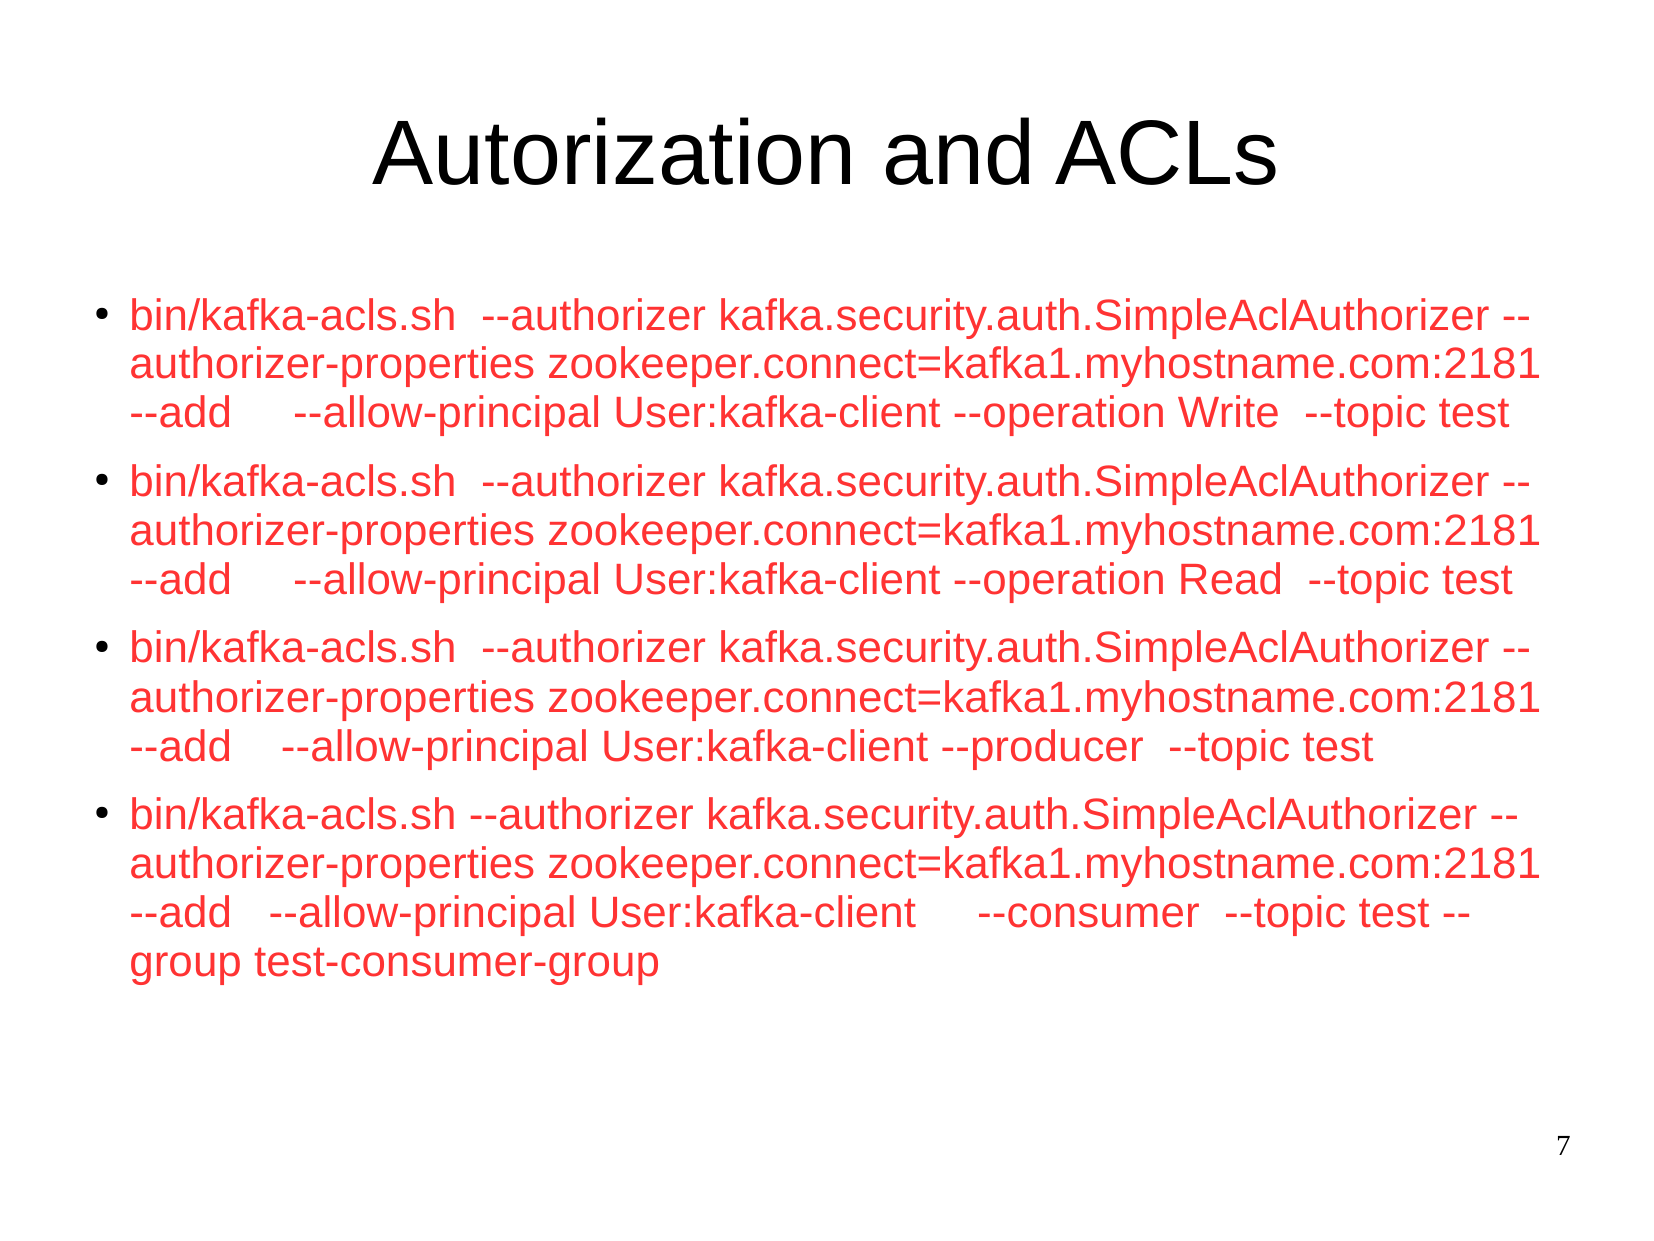

# Autorization and ACLs
bin/kafka-acls.sh --authorizer kafka.security.auth.SimpleAclAuthorizer --authorizer-properties zookeeper.connect=kafka1.myhostname.com:2181 --add --allow-principal User:kafka-client --operation Write --topic test
bin/kafka-acls.sh --authorizer kafka.security.auth.SimpleAclAuthorizer --authorizer-properties zookeeper.connect=kafka1.myhostname.com:2181 --add --allow-principal User:kafka-client --operation Read --topic test
bin/kafka-acls.sh --authorizer kafka.security.auth.SimpleAclAuthorizer --authorizer-properties zookeeper.connect=kafka1.myhostname.com:2181 --add --allow-principal User:kafka-client --producer --topic test
bin/kafka-acls.sh --authorizer kafka.security.auth.SimpleAclAuthorizer --authorizer-properties zookeeper.connect=kafka1.myhostname.com:2181 --add --allow-principal User:kafka-client --consumer --topic test --group test-consumer-group
7